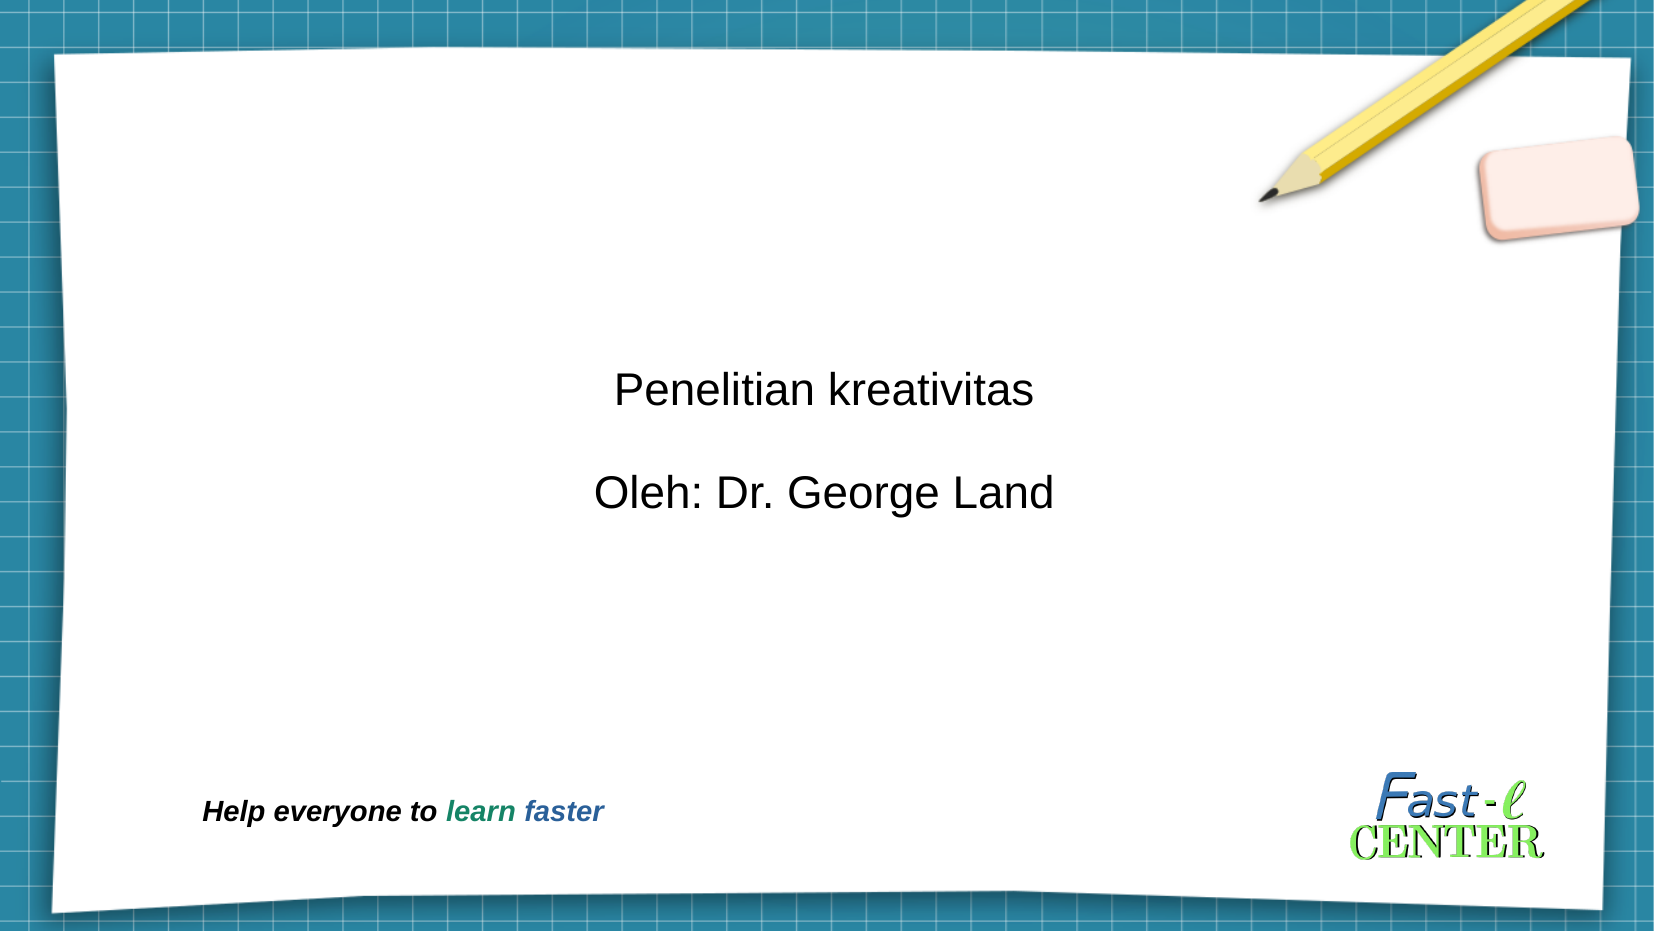

Penelitian kreativitas
Oleh: Dr. George Land
Help everyone to learn faster